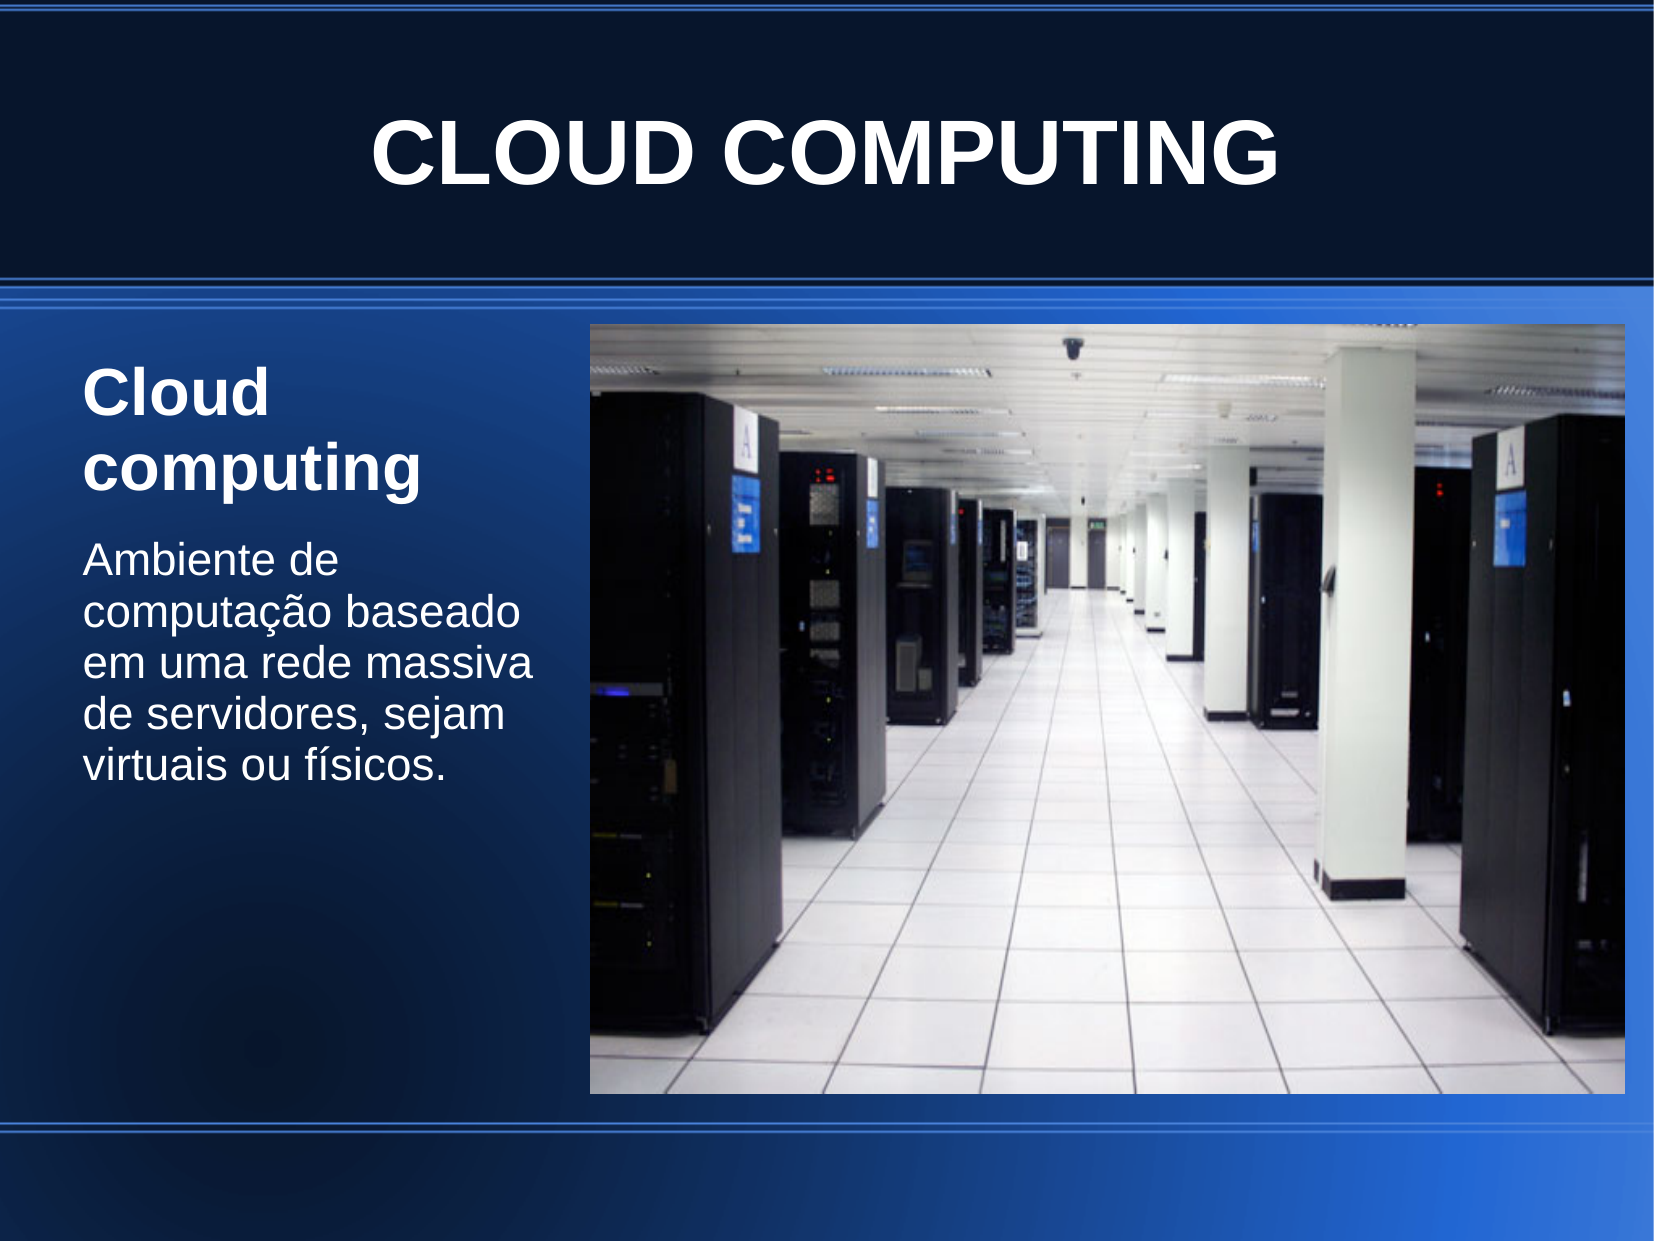

# CLOUD COMPUTING
Cloud computing
Ambiente de computação baseado em uma rede massiva de servidores, sejam virtuais ou físicos.